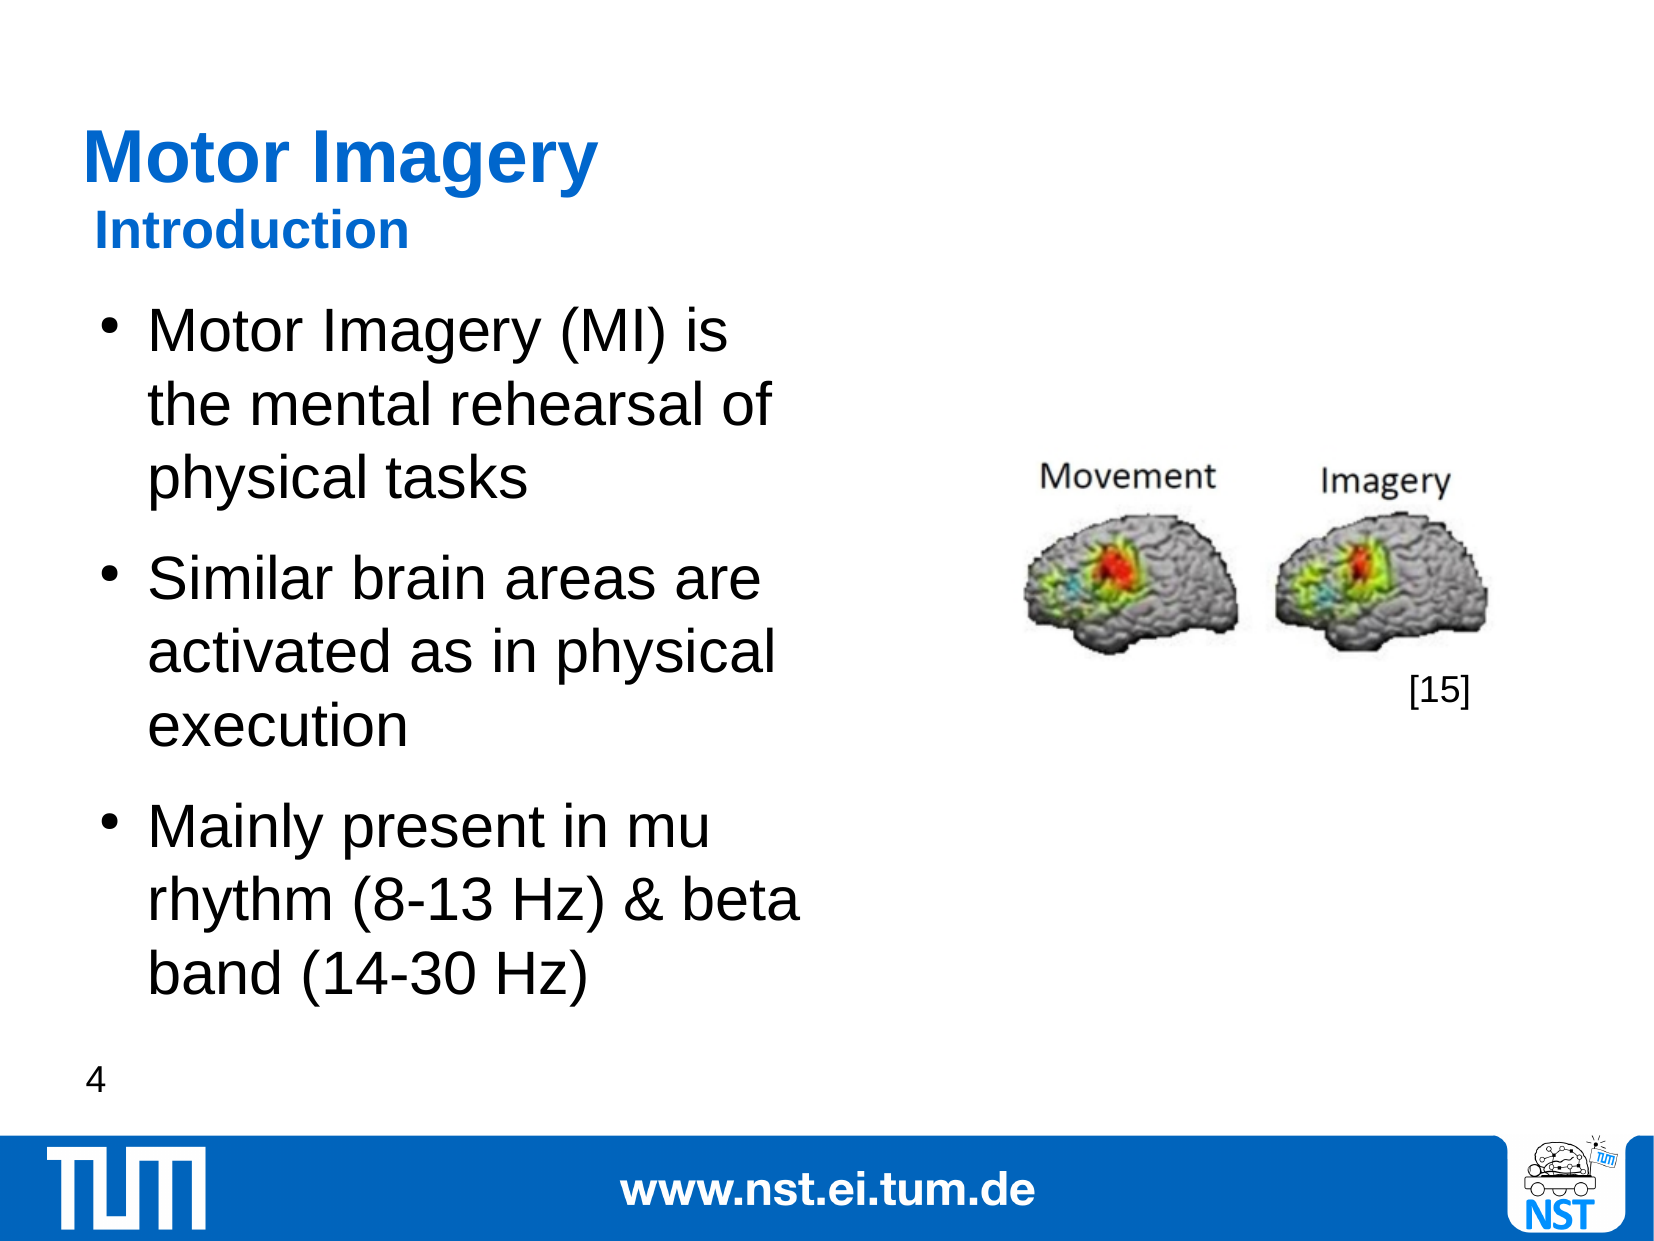

# Motor Imagery
Introduction
Motor Imagery (MI) is the mental rehearsal of physical tasks
Similar brain areas are activated as in physical execution
Mainly present in mu rhythm (8-13 Hz) & beta band (14-30 Hz)
[15]